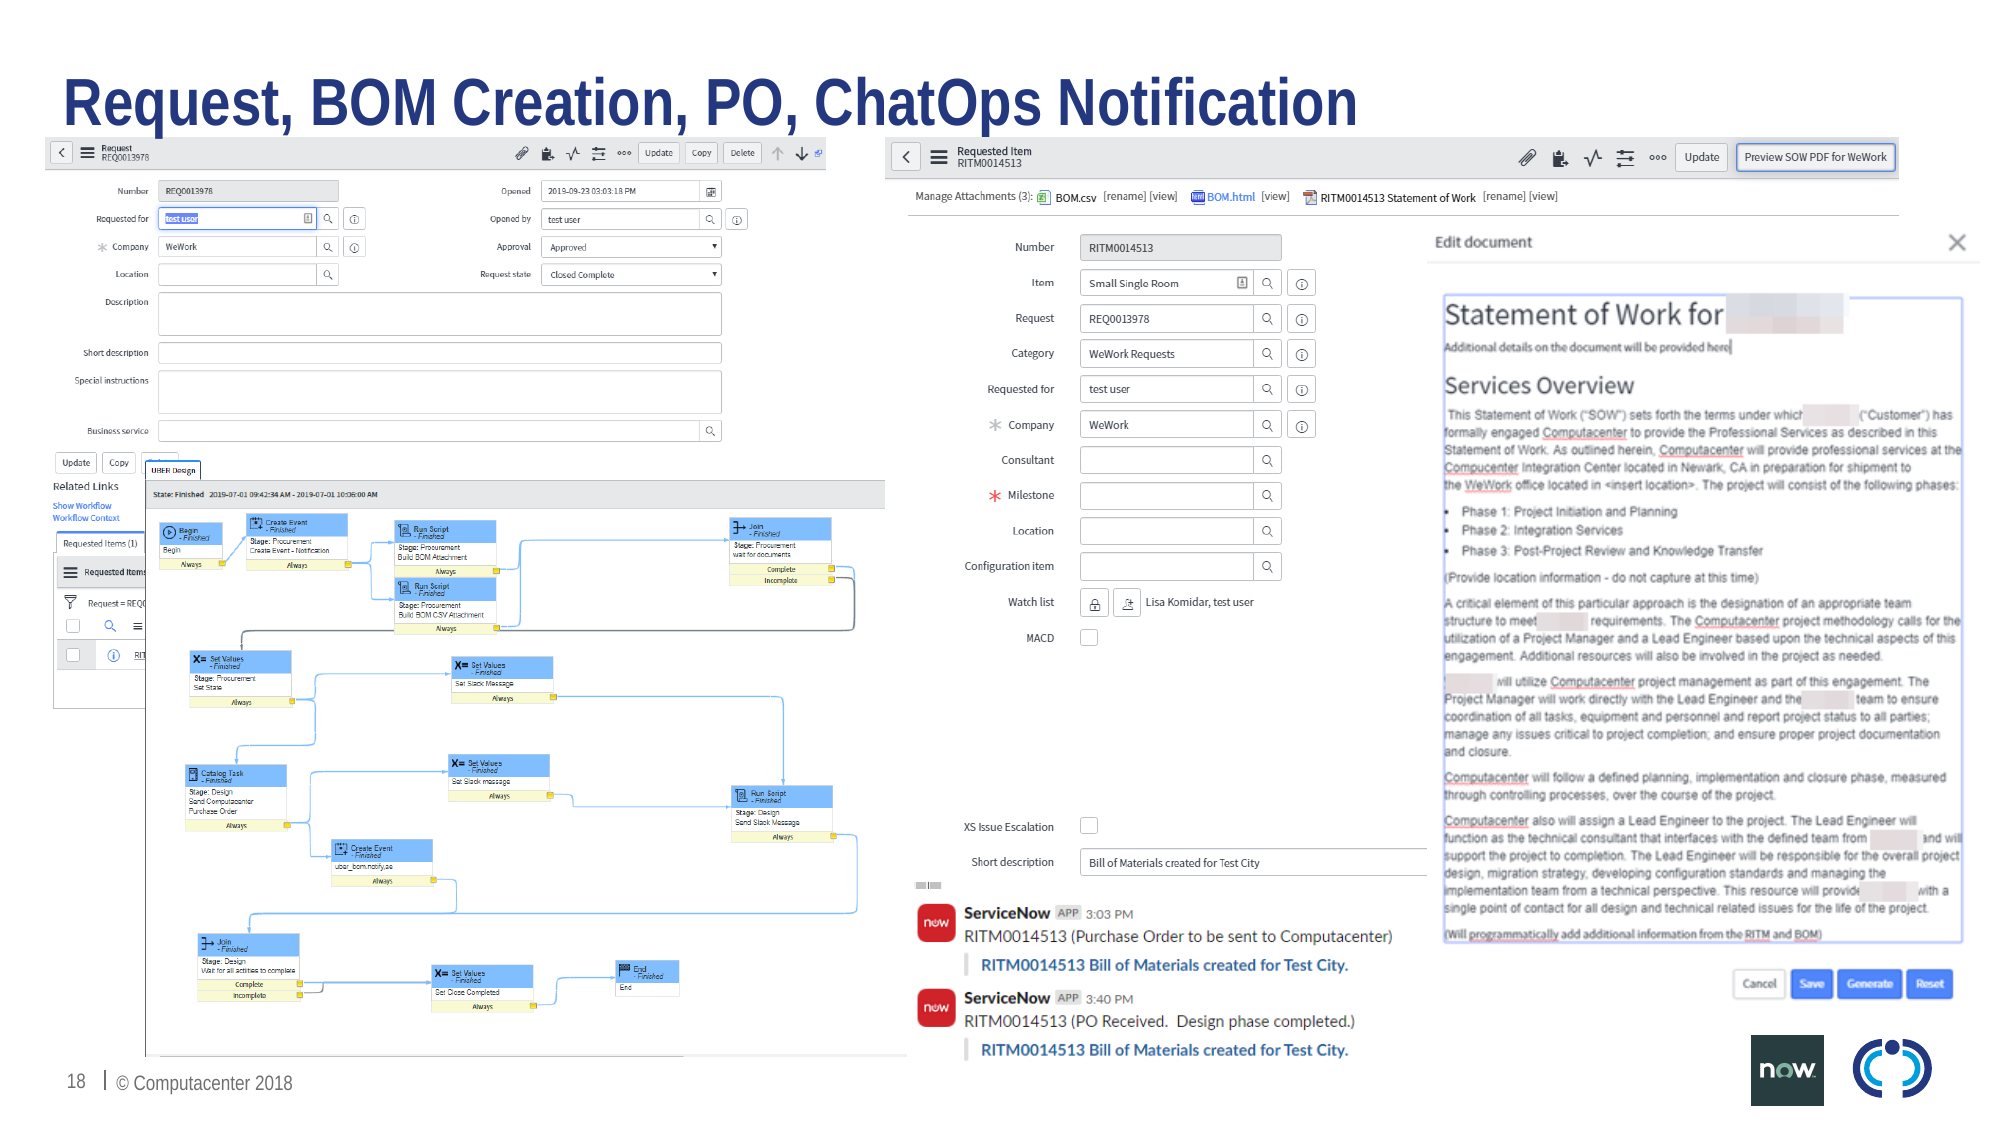

# Request, BOM Creation, PO, ChatOps Notification
© Computacenter 2018